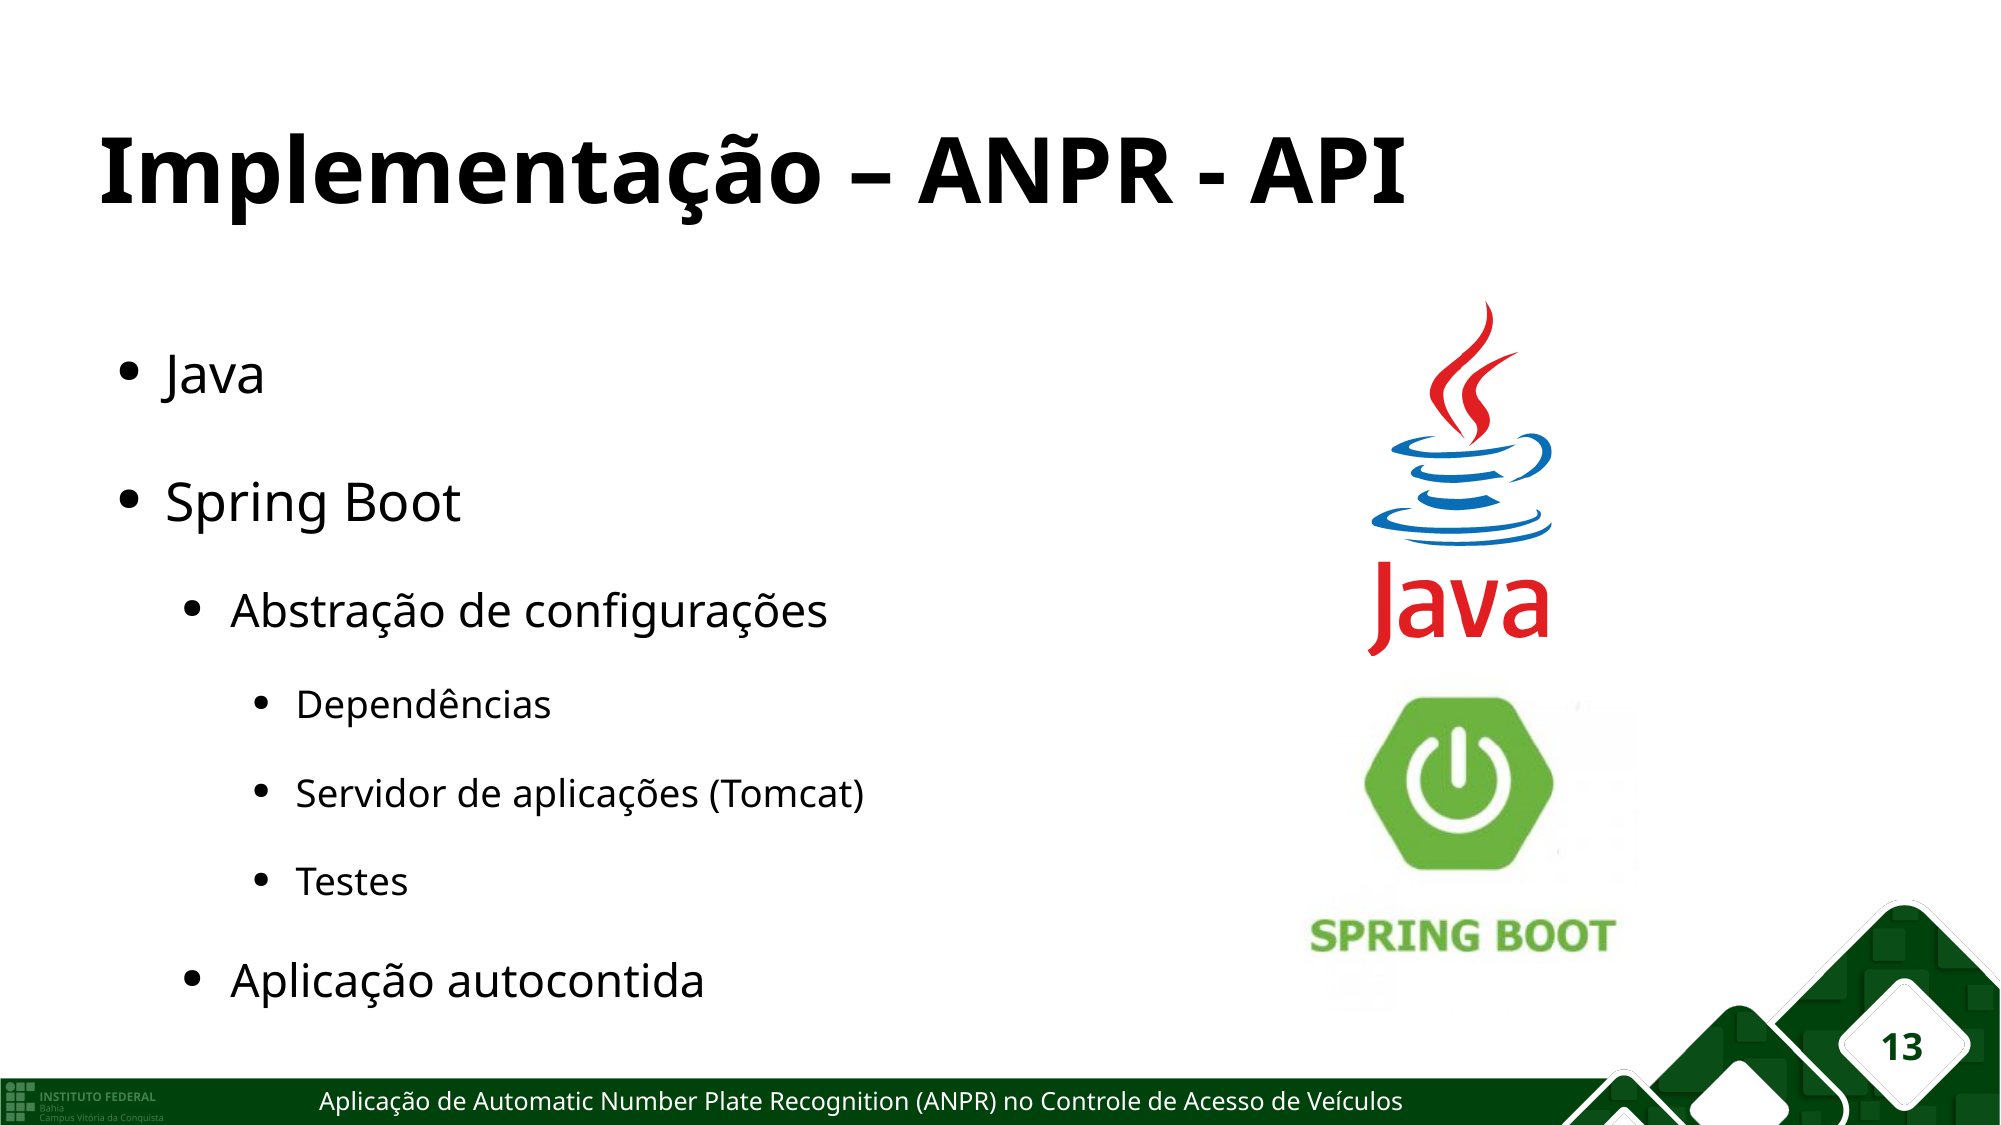

# Implementação – ANPR - API
Java
Spring Boot
Abstração de configurações
Dependências
Servidor de aplicações (Tomcat)
Testes
Aplicação autocontida